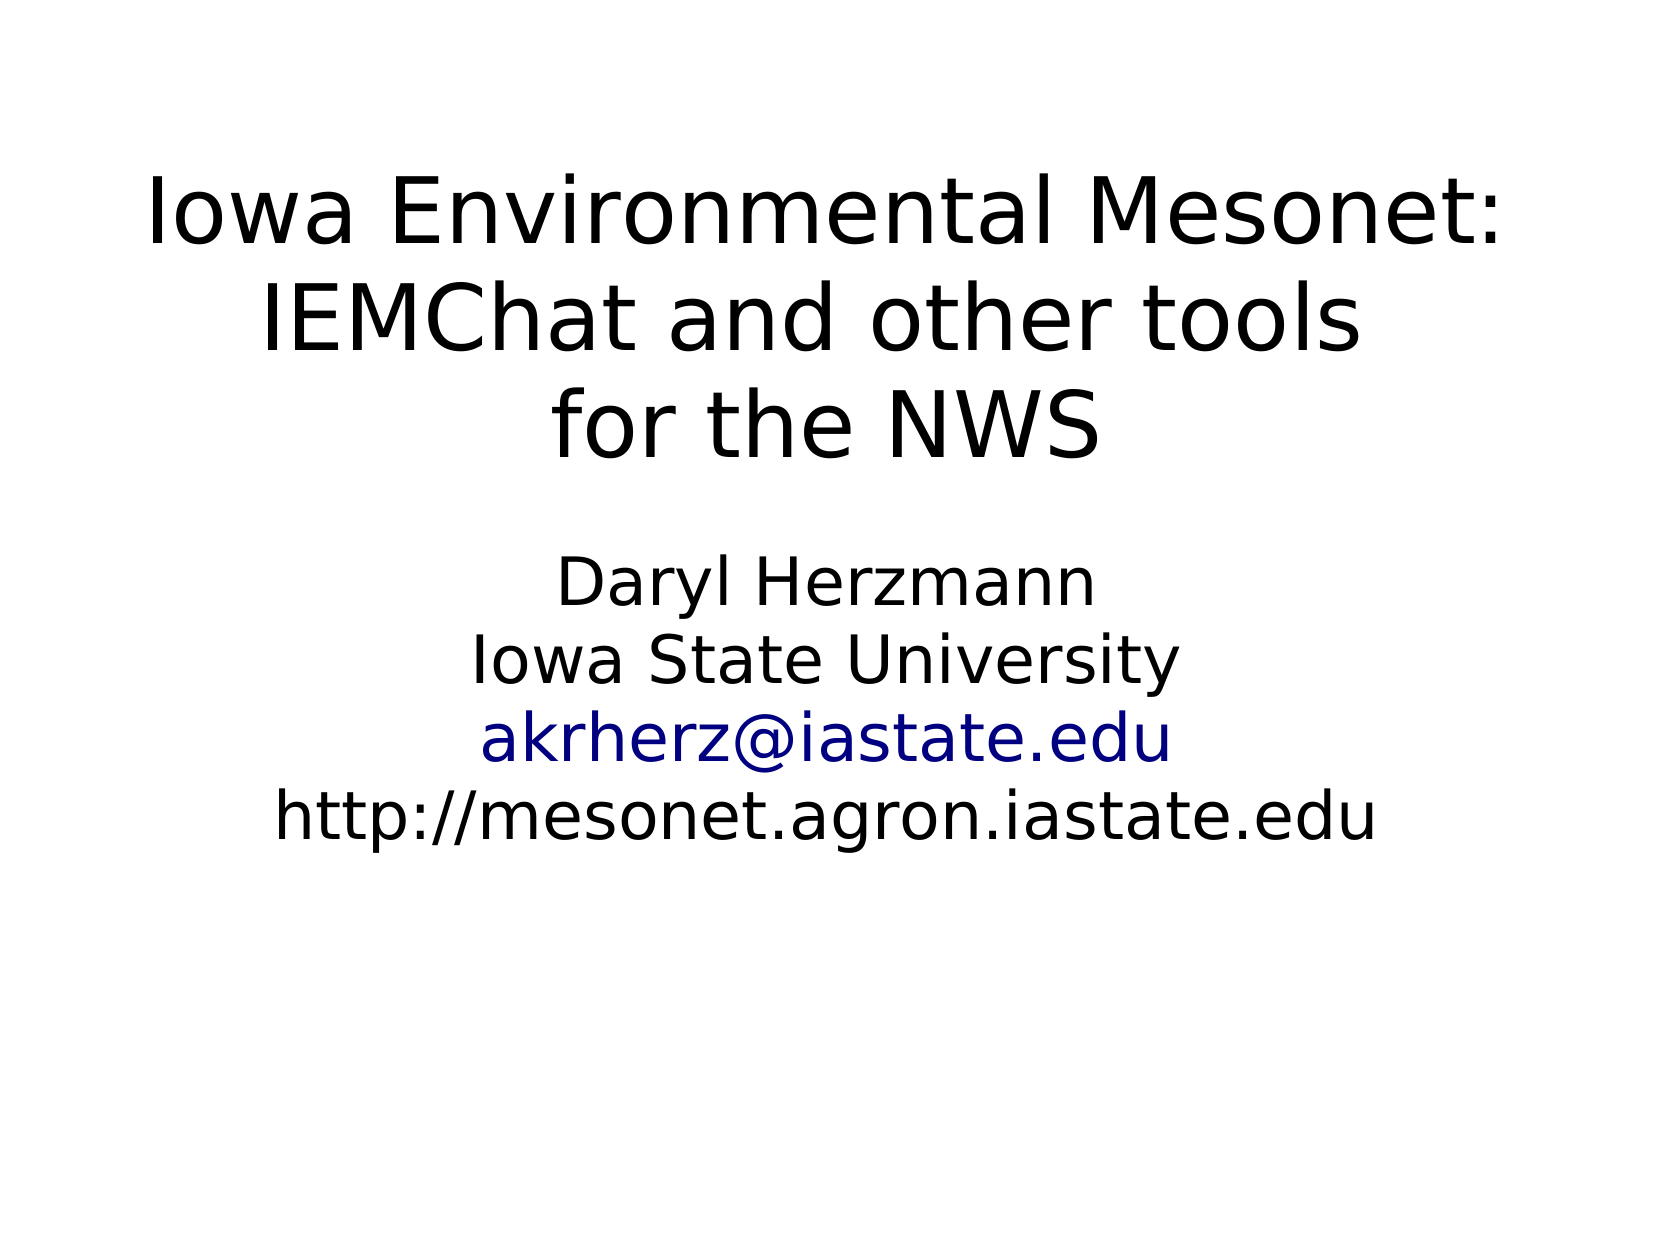

# Iowa Environmental Mesonet: IEMChat and other tools for the NWS
Daryl Herzmann
Iowa State University
akrherz@iastate.edu
http://mesonet.agron.iastate.edu